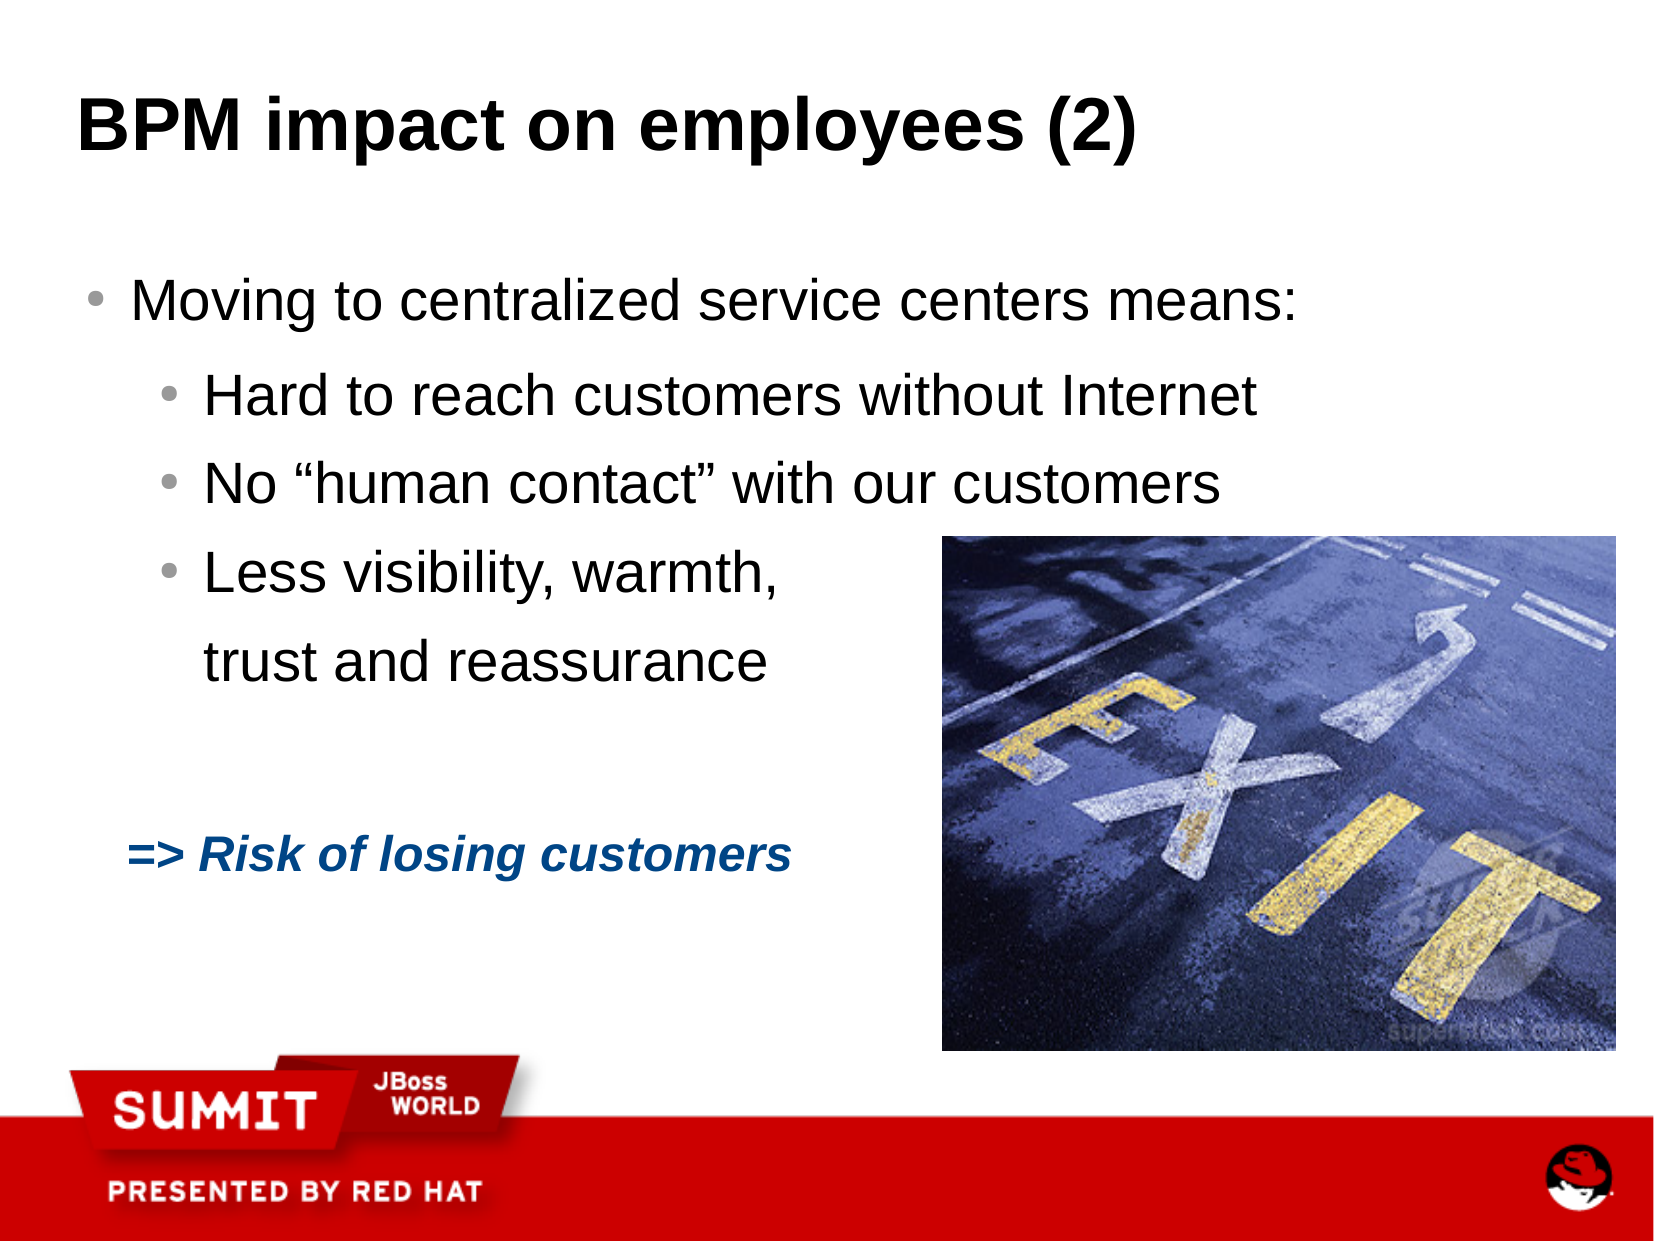

BPM impact on employees (2)
# Moving to centralized service centers means:
Hard to reach customers without Internet
No “human contact” with our customers
Less visibility, warmth,
trust and reassurance
=> Risk of losing customers